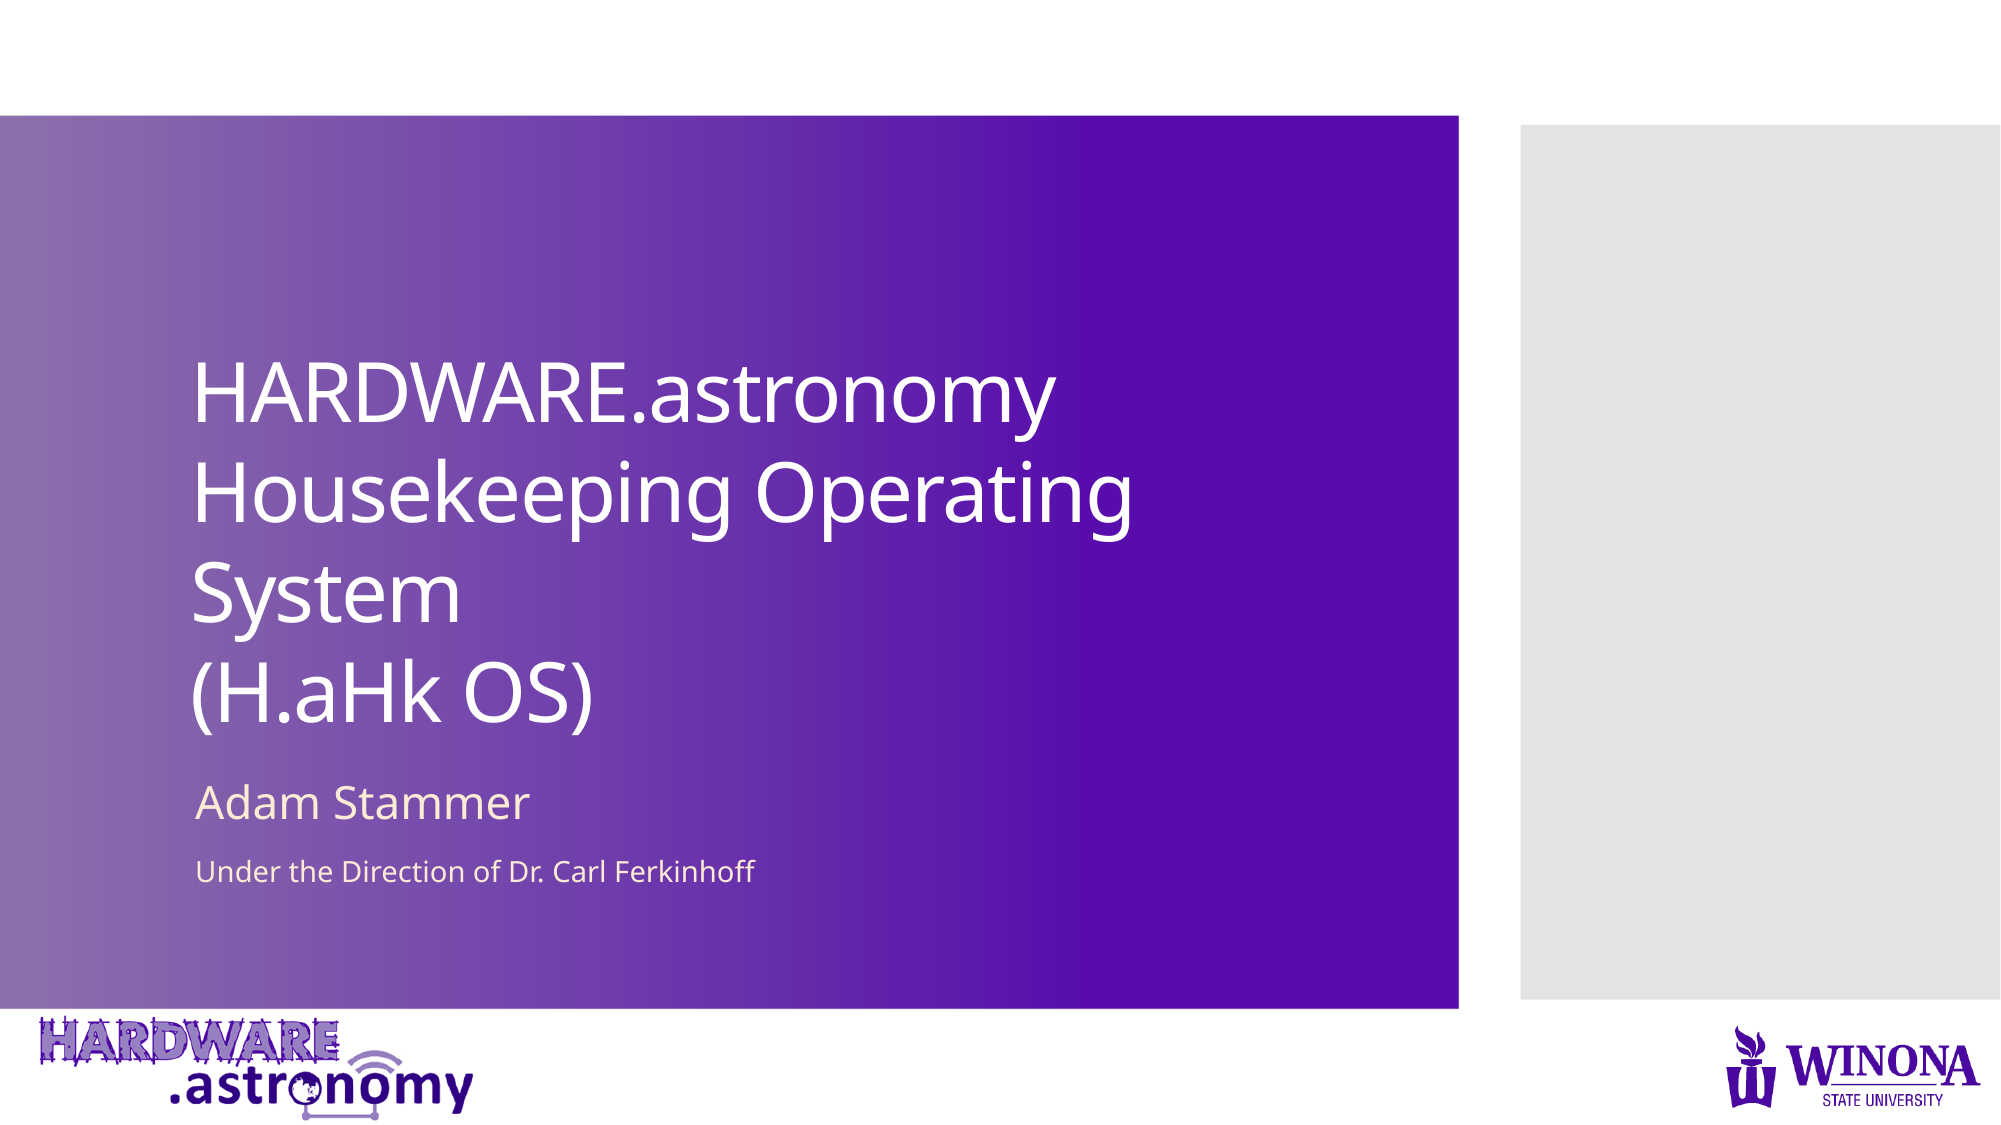

HARDWARE.astronomy
Housekeeping Operating System
(H.aHk OS)
Adam Stammer
Under the Direction of Dr. Carl Ferkinhoff